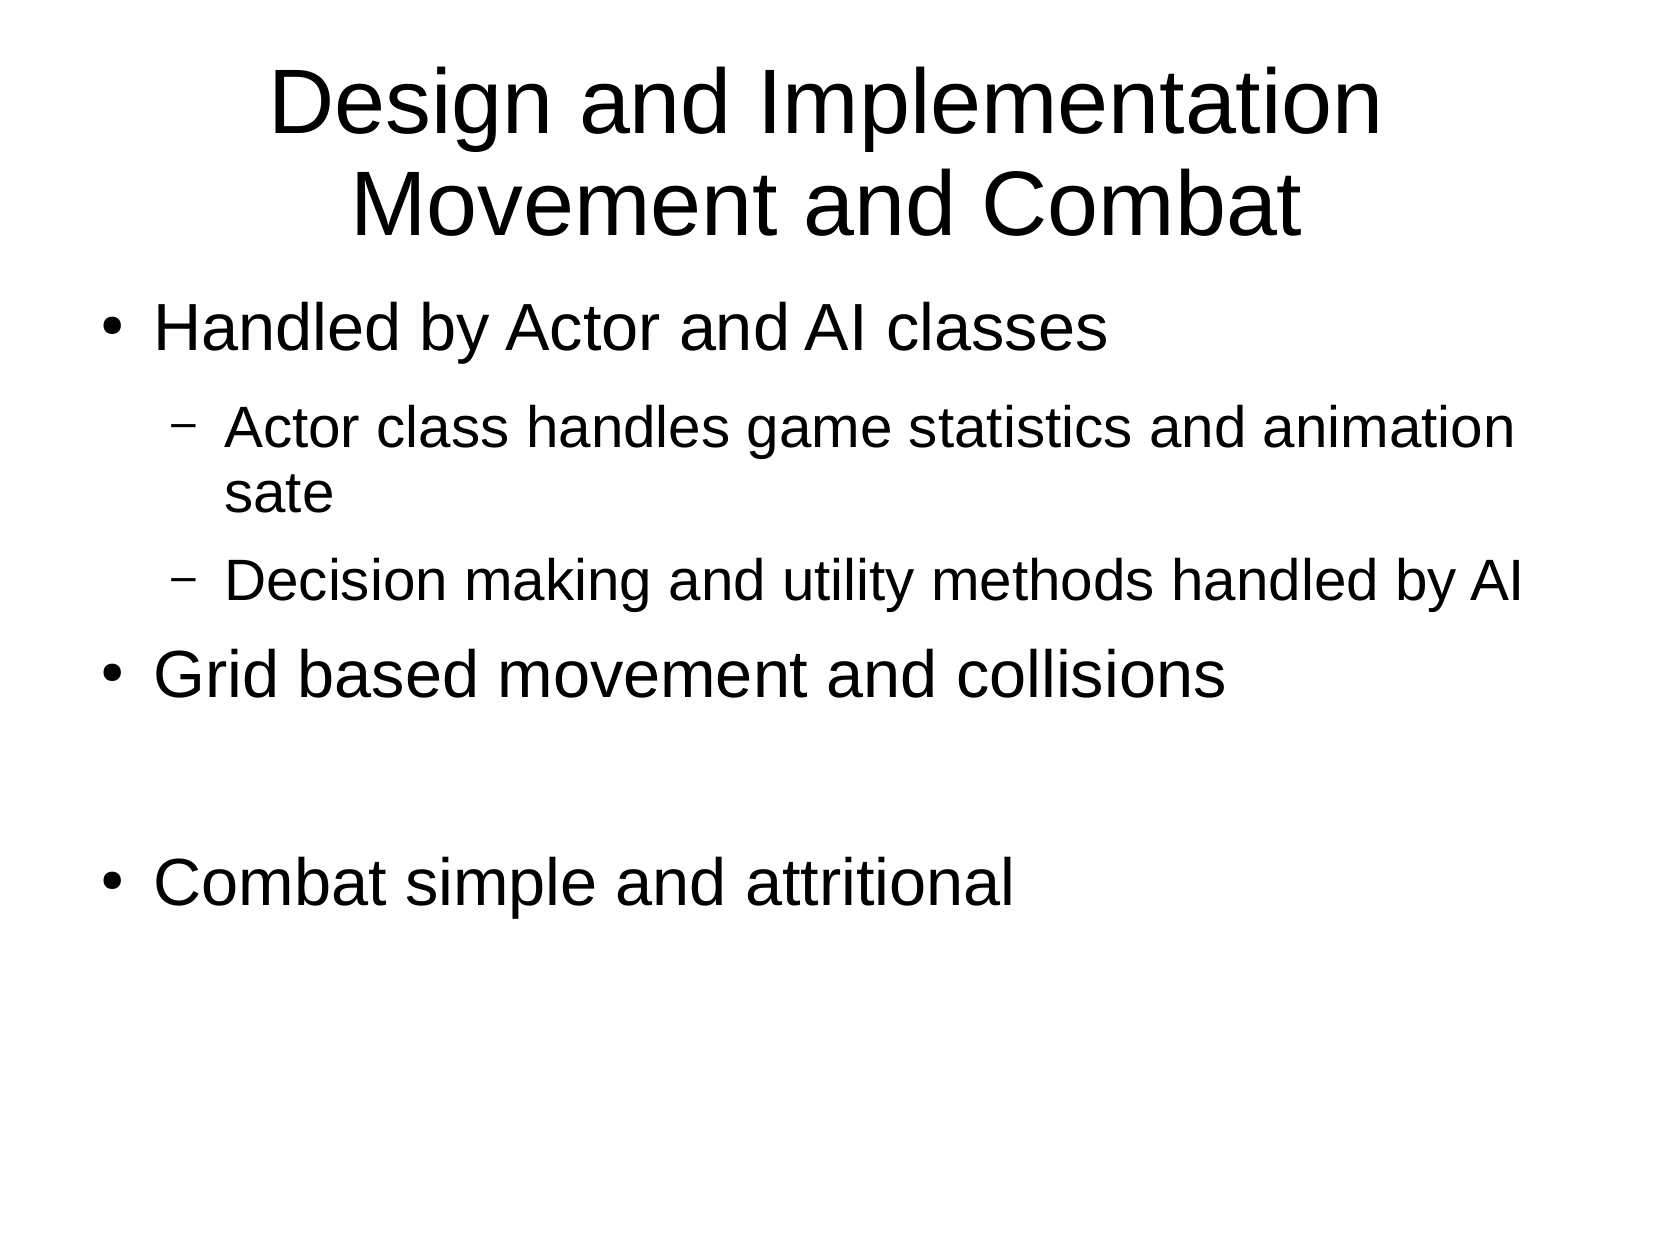

# Design and Implementation Movement and Combat
Handled by Actor and AI classes
Actor class handles game statistics and animation sate
Decision making and utility methods handled by AI
Grid based movement and collisions
Combat simple and attritional